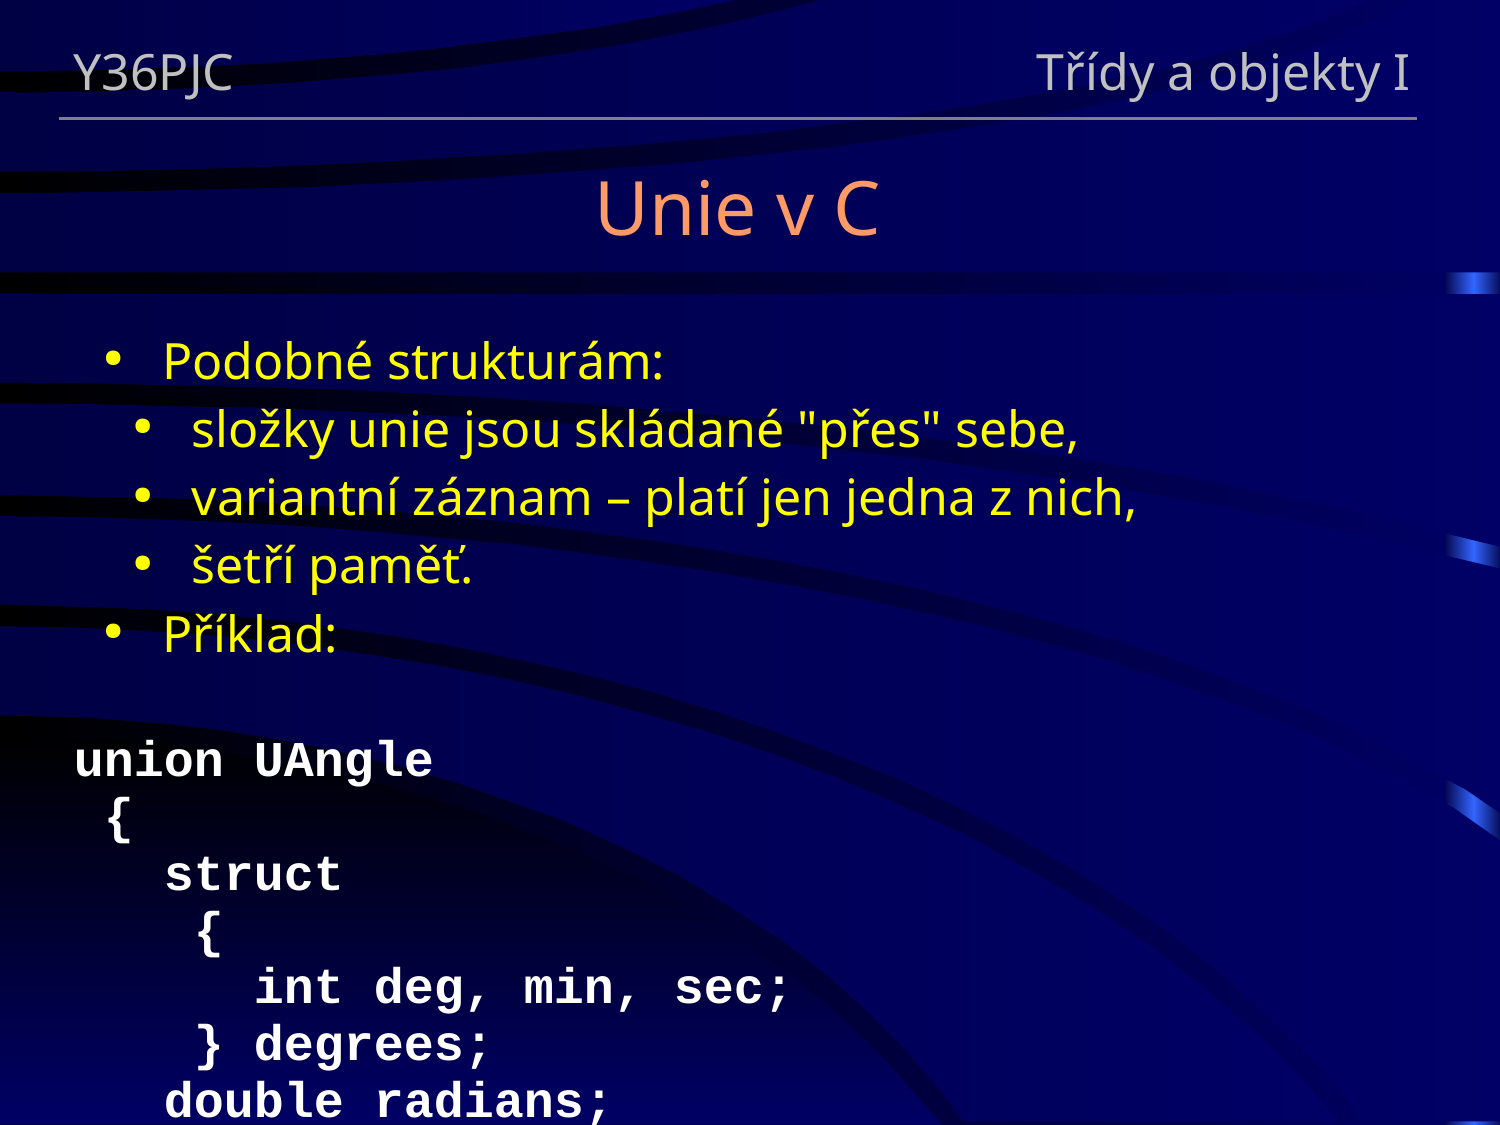

Y36PJC
Třídy a objekty I
Unie v C
Podobné strukturám:
složky unie jsou skládané "přes" sebe,
variantní záznam – platí jen jedna z nich,
šetří paměť.
Příklad:
union UAngle
 {
 struct
 {
 int deg, min, sec;
 } degrees;
 double radians;
 };